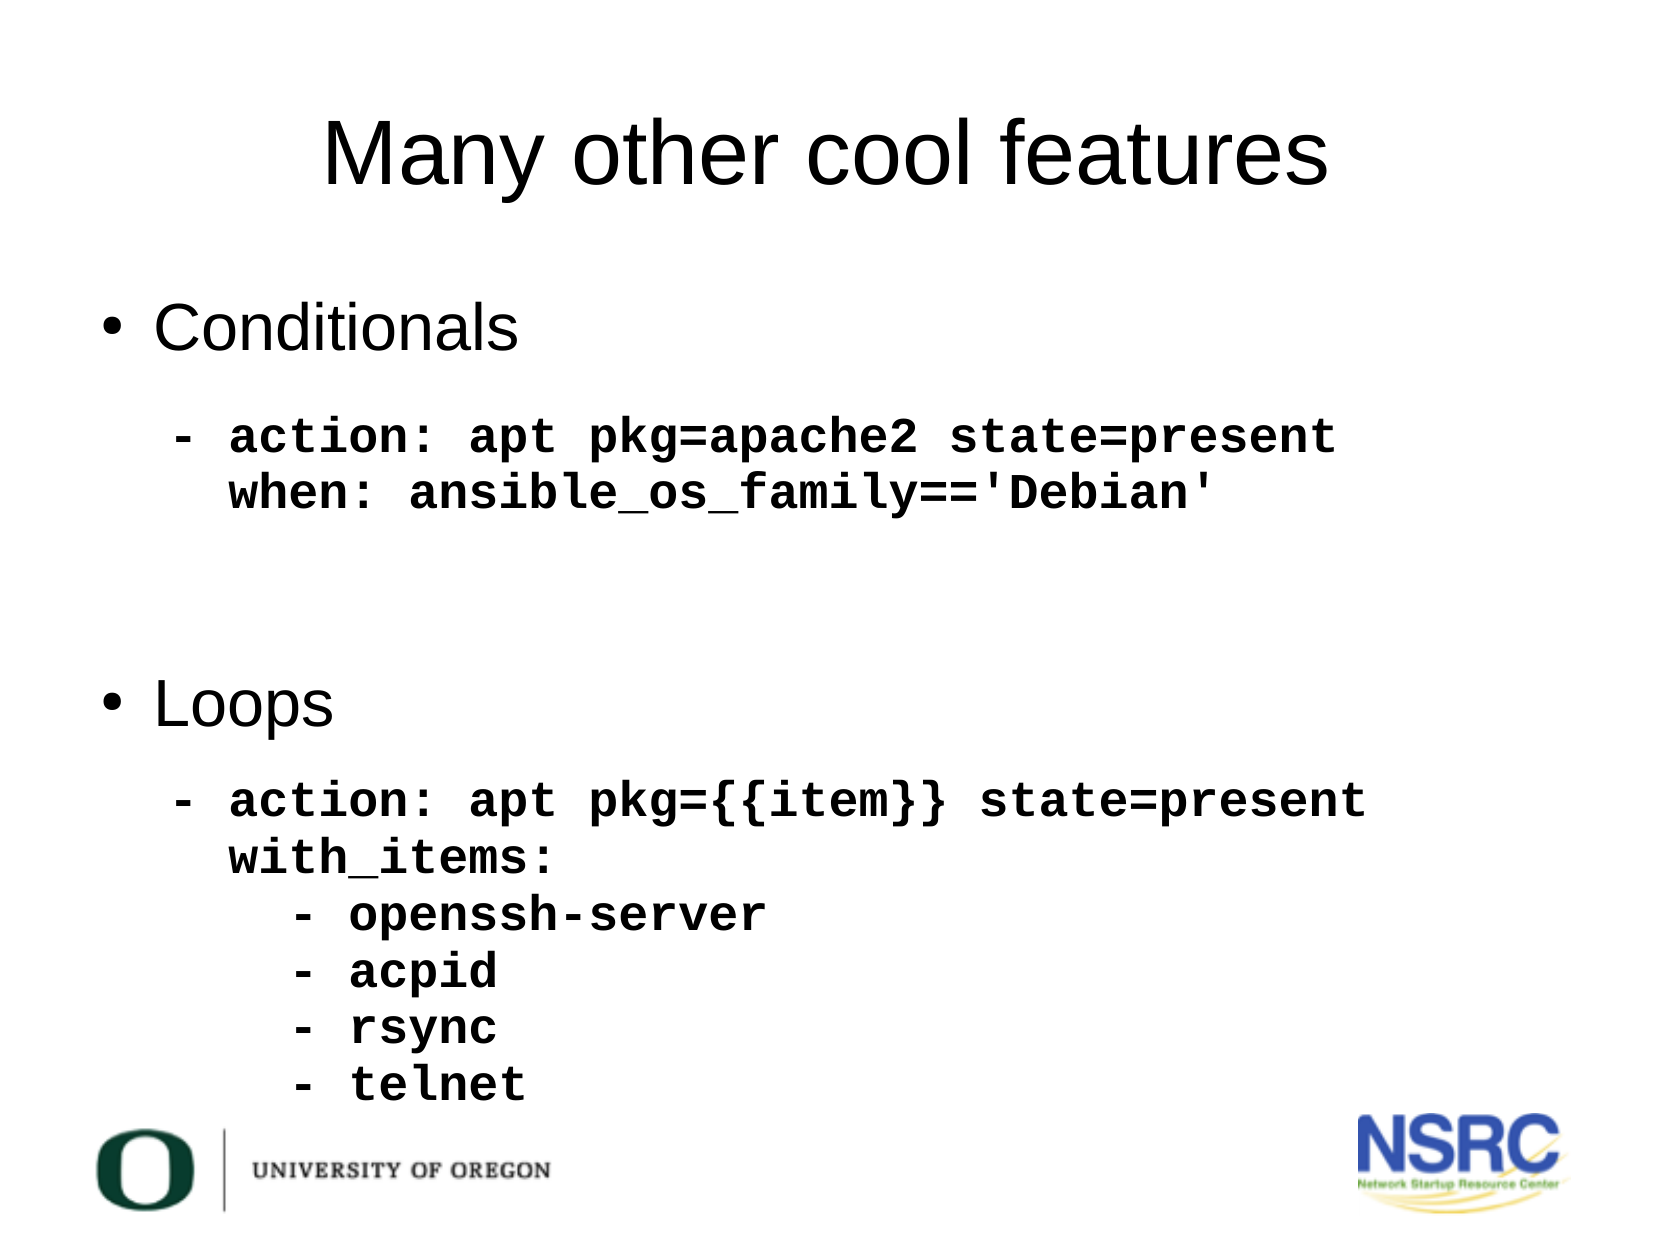

# Many other cool features
Conditionals
- action: apt pkg=apache2 state=present
 when: ansible_os_family=='Debian'
Loops
- action: apt pkg={{item}} state=present
 with_items:
 - openssh-server
 - acpid
 - rsync
 - telnet